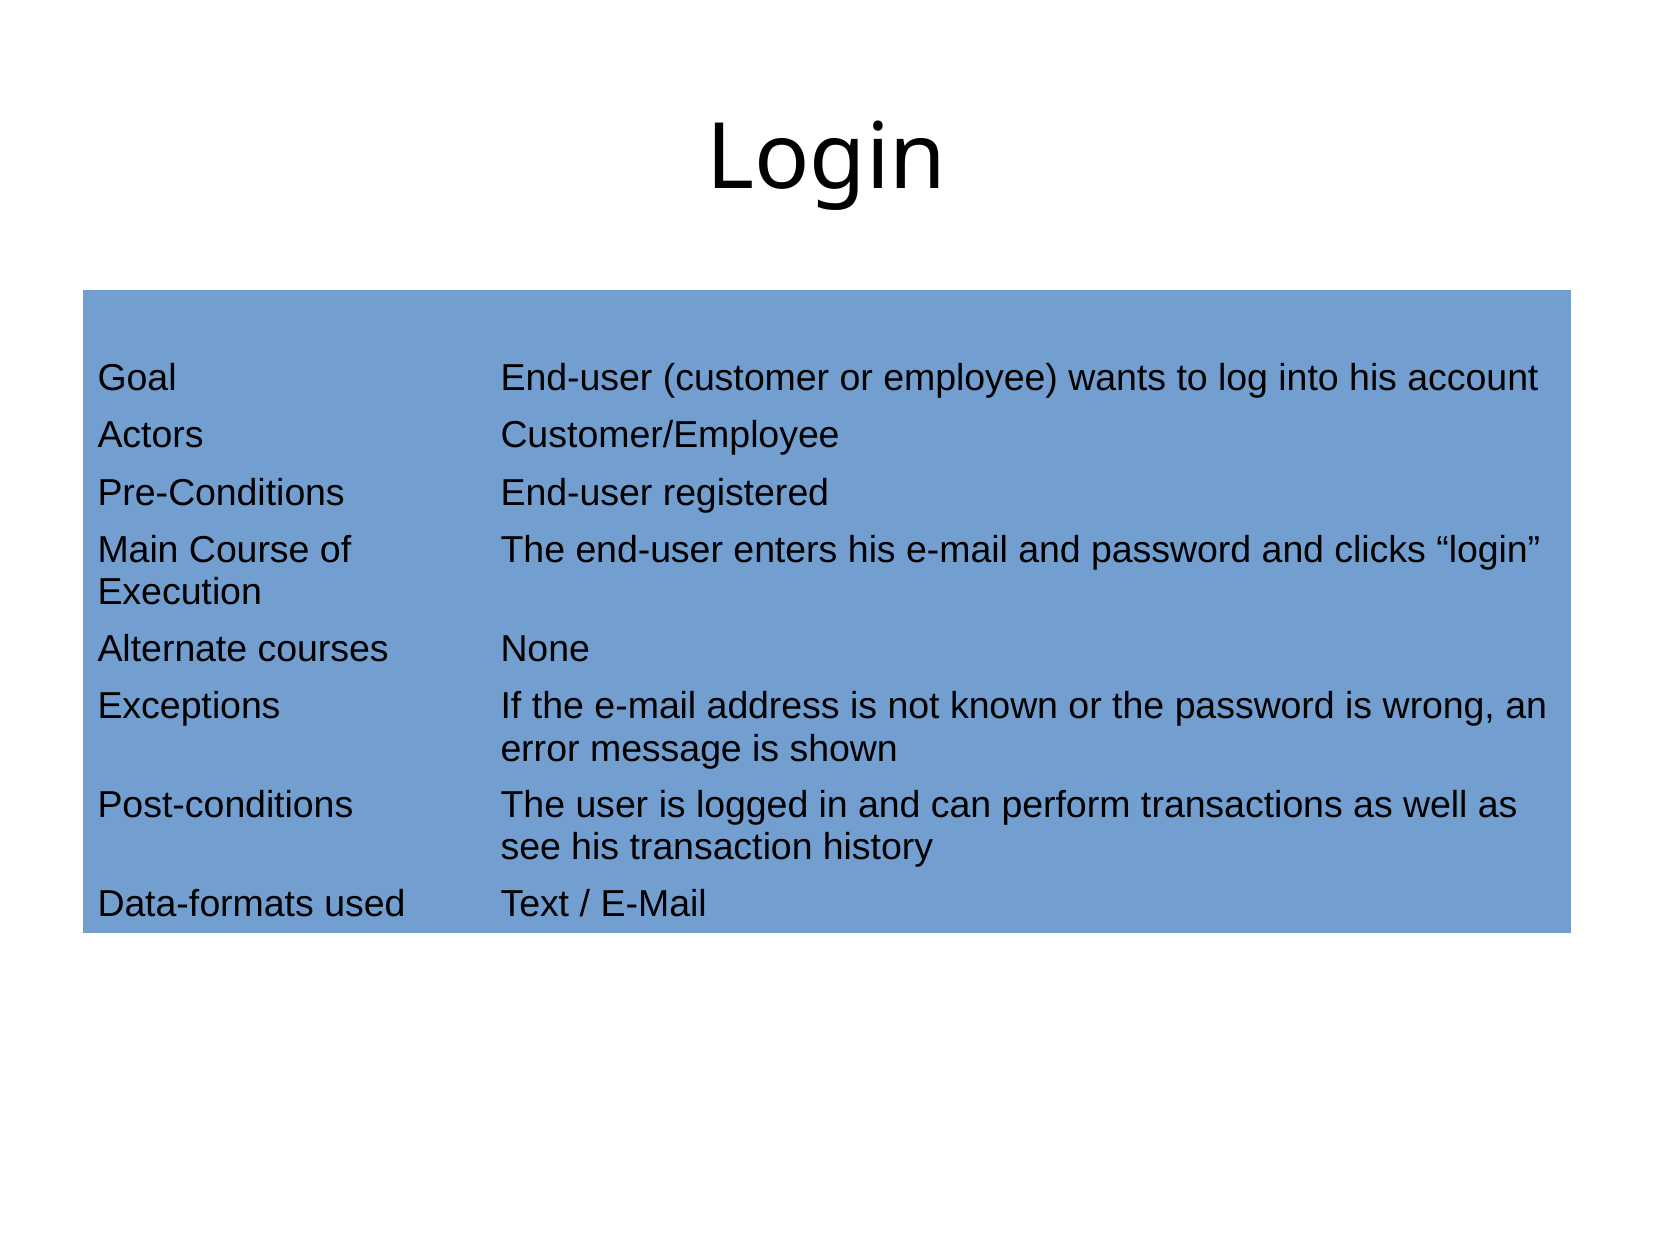

# Login
| | |
| --- | --- |
| Goal | End-user (customer or employee) wants to log into his account |
| Actors | Customer/Employee |
| Pre-Conditions | End-user registered |
| Main Course of Execution | The end-user enters his e-mail and password and clicks “login” |
| Alternate courses | None |
| Exceptions | If the e-mail address is not known or the password is wrong, an error message is shown |
| Post-conditions | The user is logged in and can perform transactions as well as see his transaction history |
| Data-formats used | Text / E-Mail |